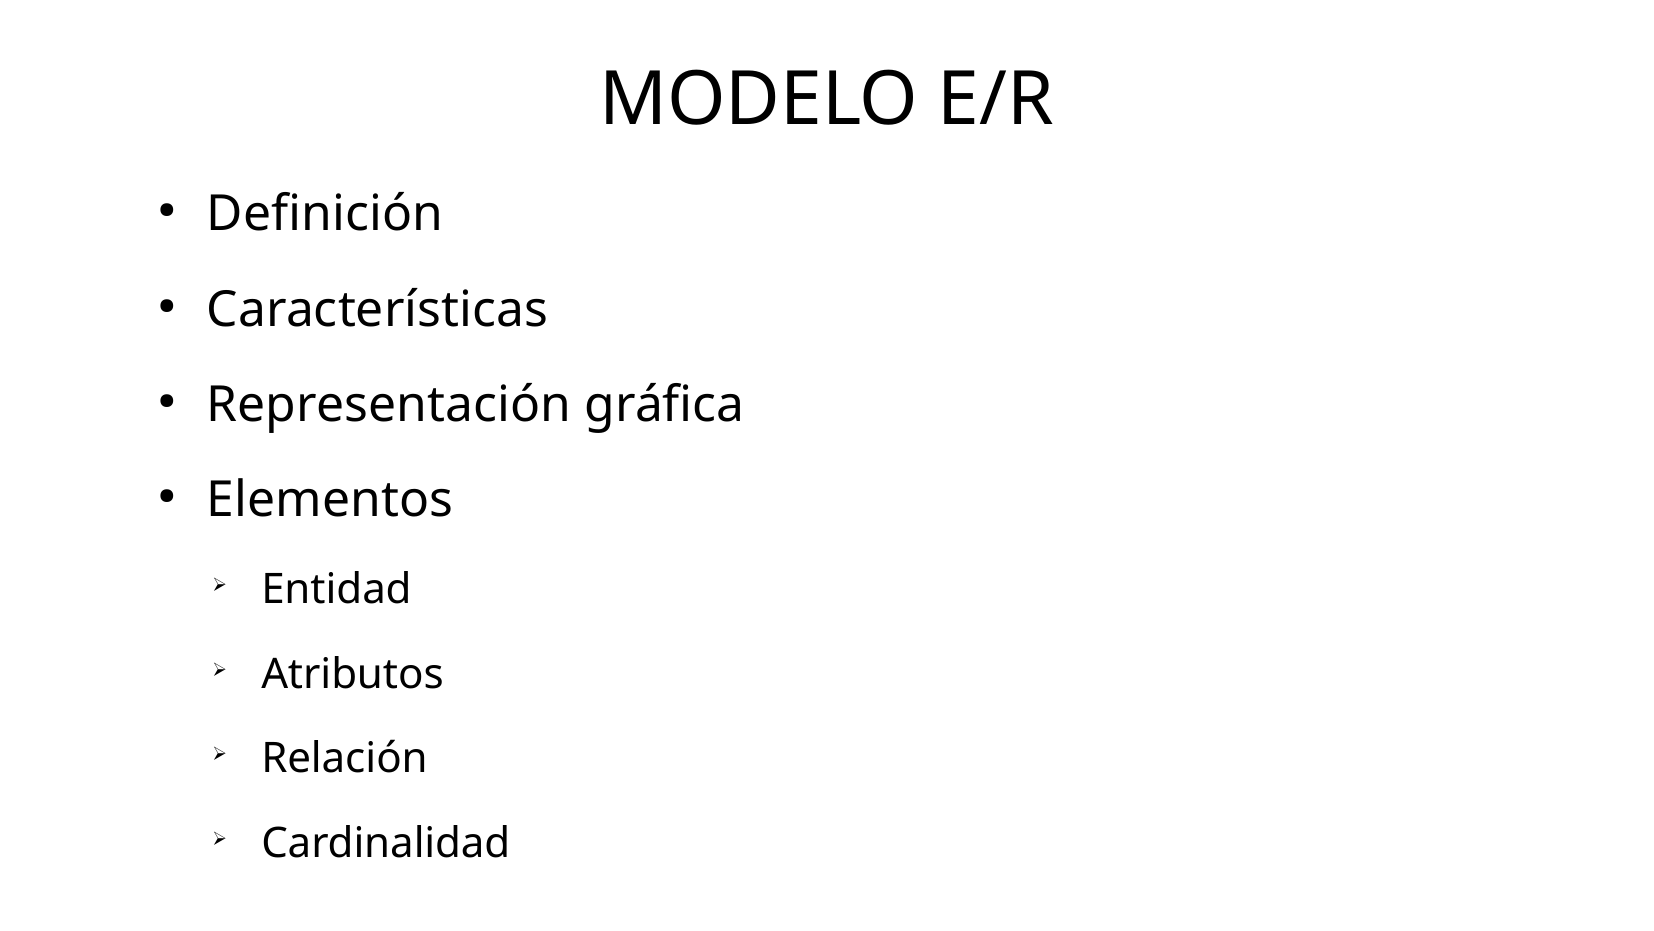

# MODELO E/R
Definición
Características
Representación gráfica
Elementos
Entidad
Atributos
Relación
Cardinalidad